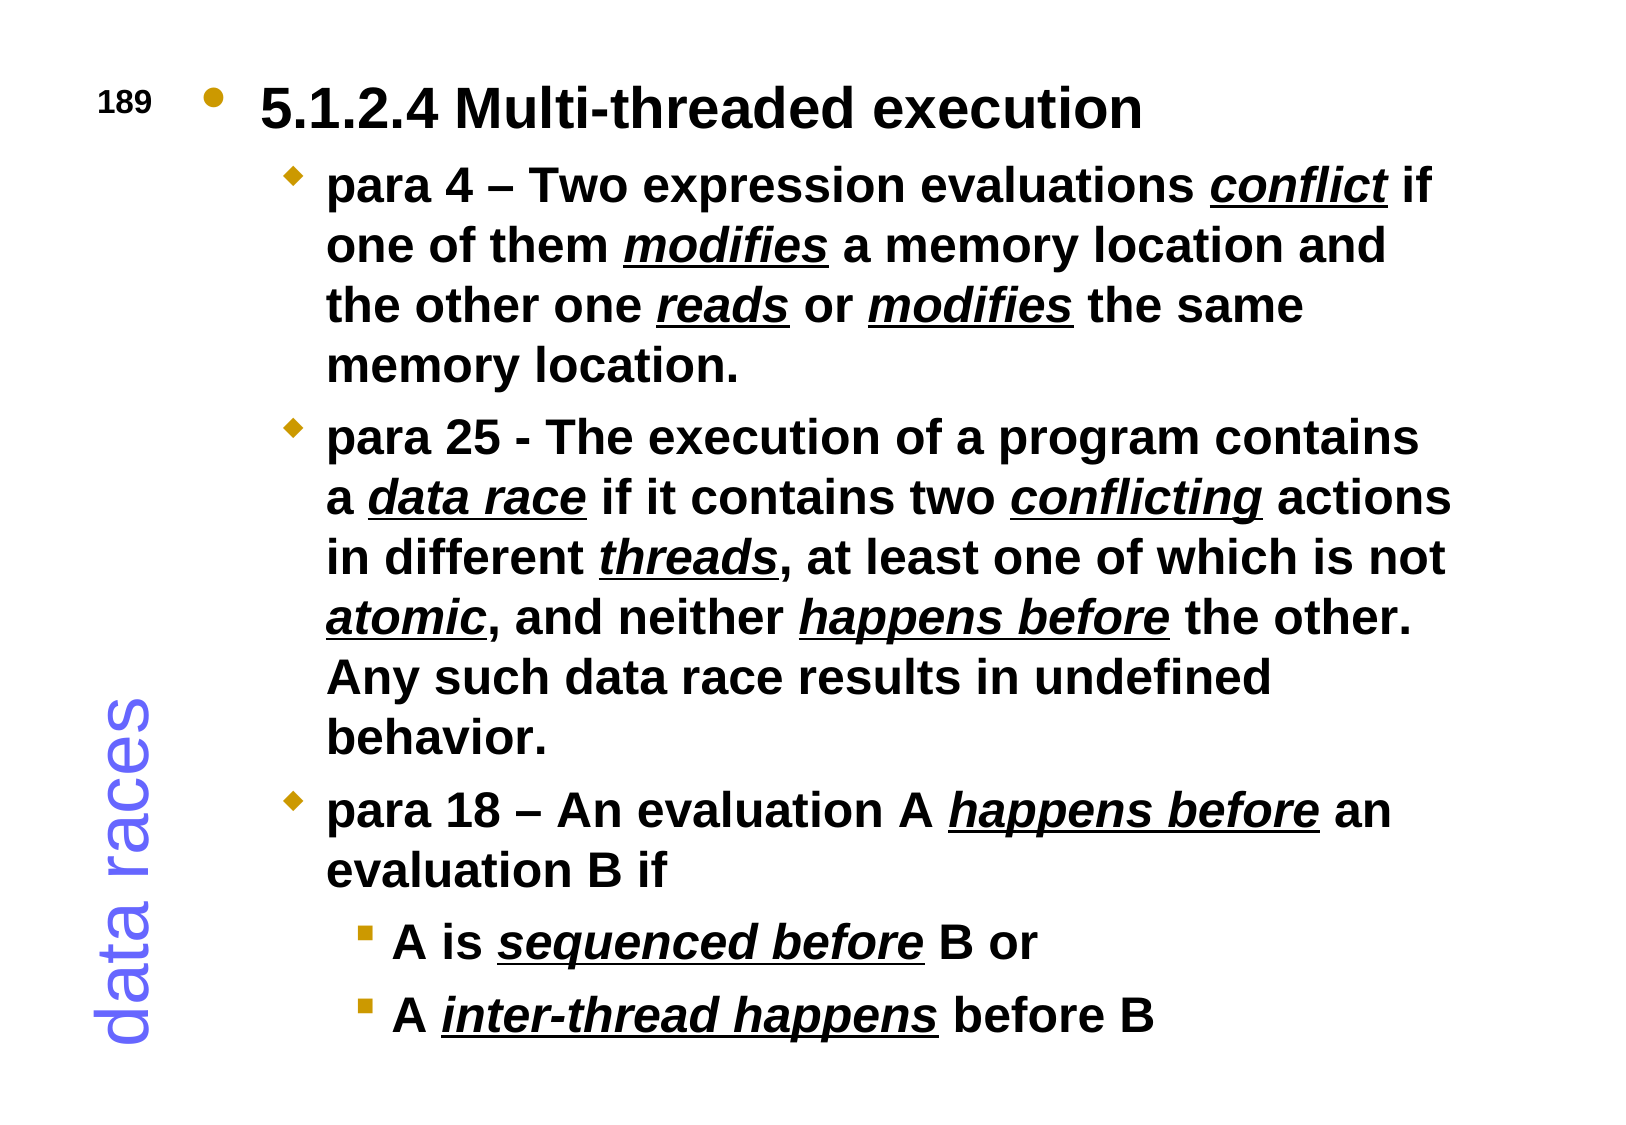

189
5.1.2.4 Multi-threaded execution
para 4 – Two expression evaluations conflict if one of them modifies a memory location and the other one reads or modifies the same memory location.
para 25 - The execution of a program contains a data race if it contains two conflicting actions in different threads, at least one of which is not atomic, and neither happens before the other. Any such data race results in undefined behavior.
para 18 – An evaluation A happens before an evaluation B if
A is sequenced before B or
A inter-thread happens before B
# data races